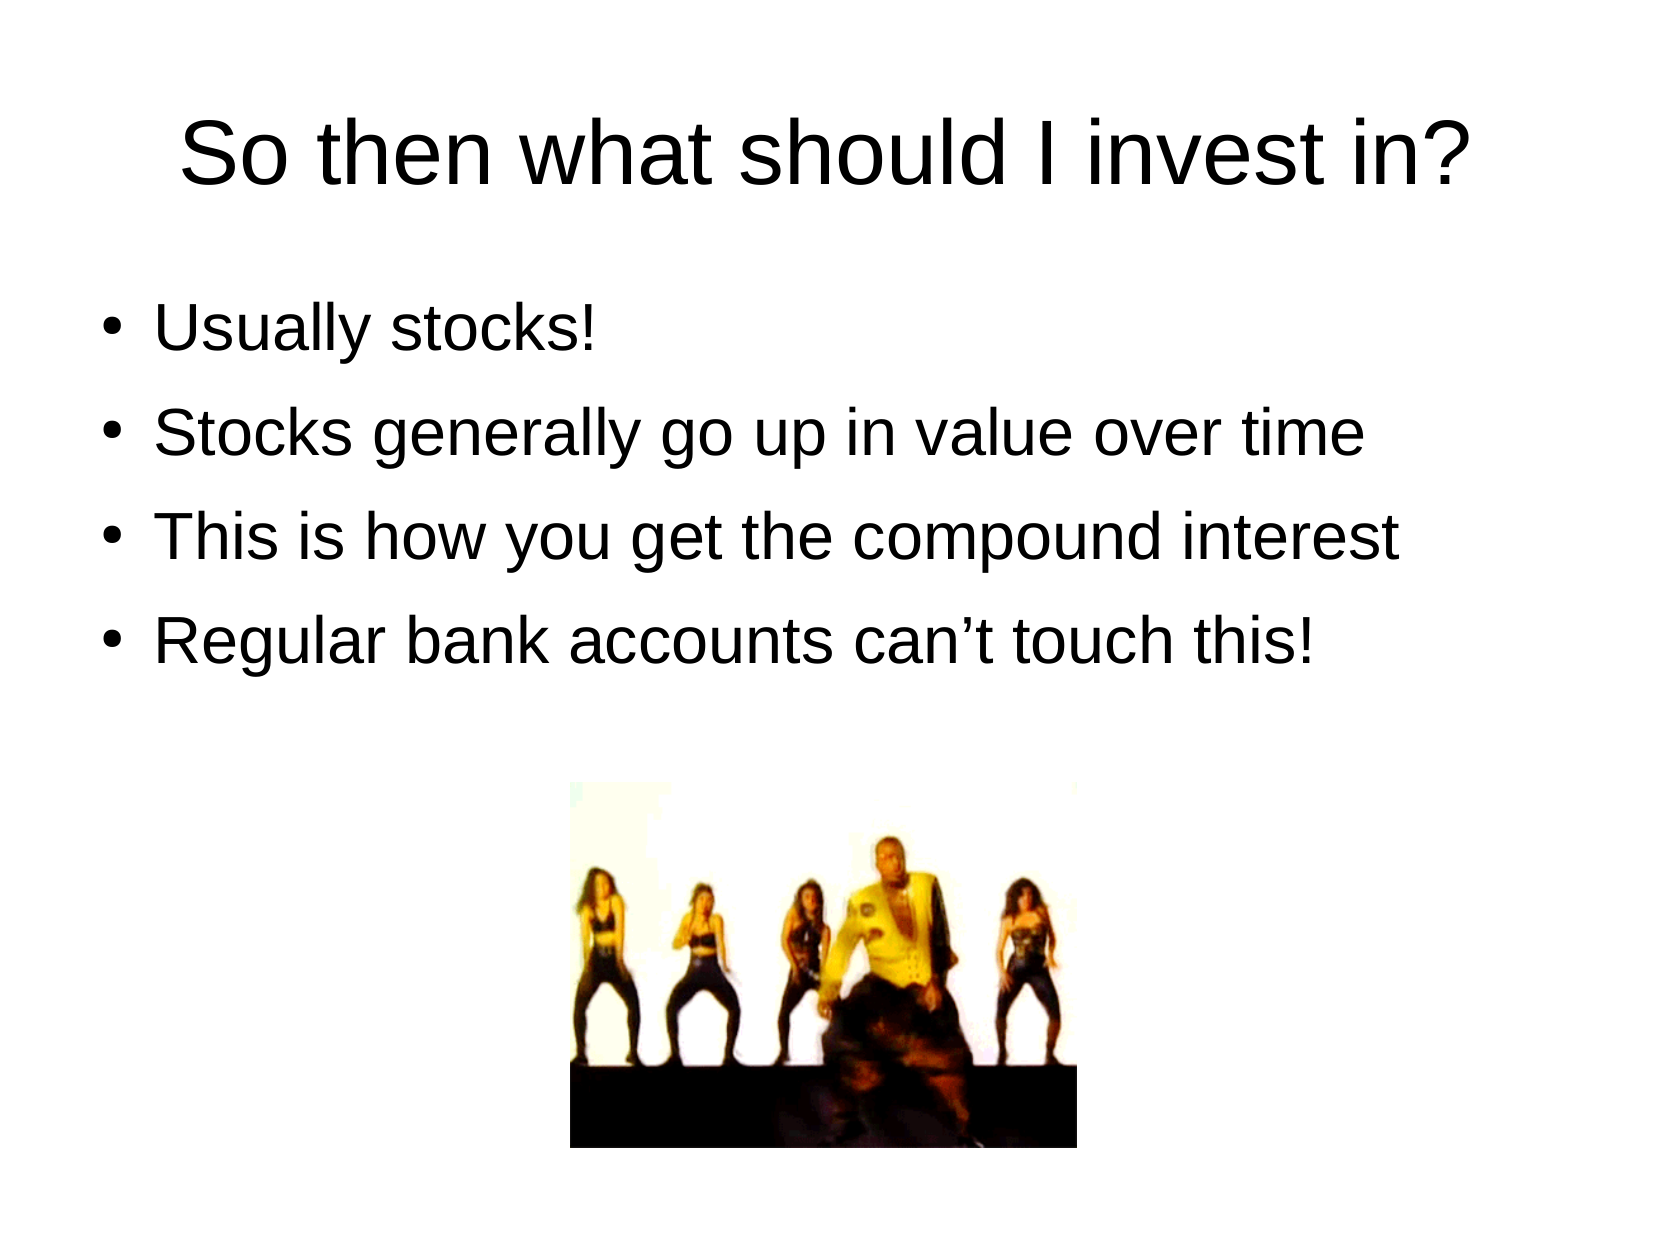

# So then what should I invest in?
Usually stocks!
Stocks generally go up in value over time
This is how you get the compound interest
Regular bank accounts can’t touch this!